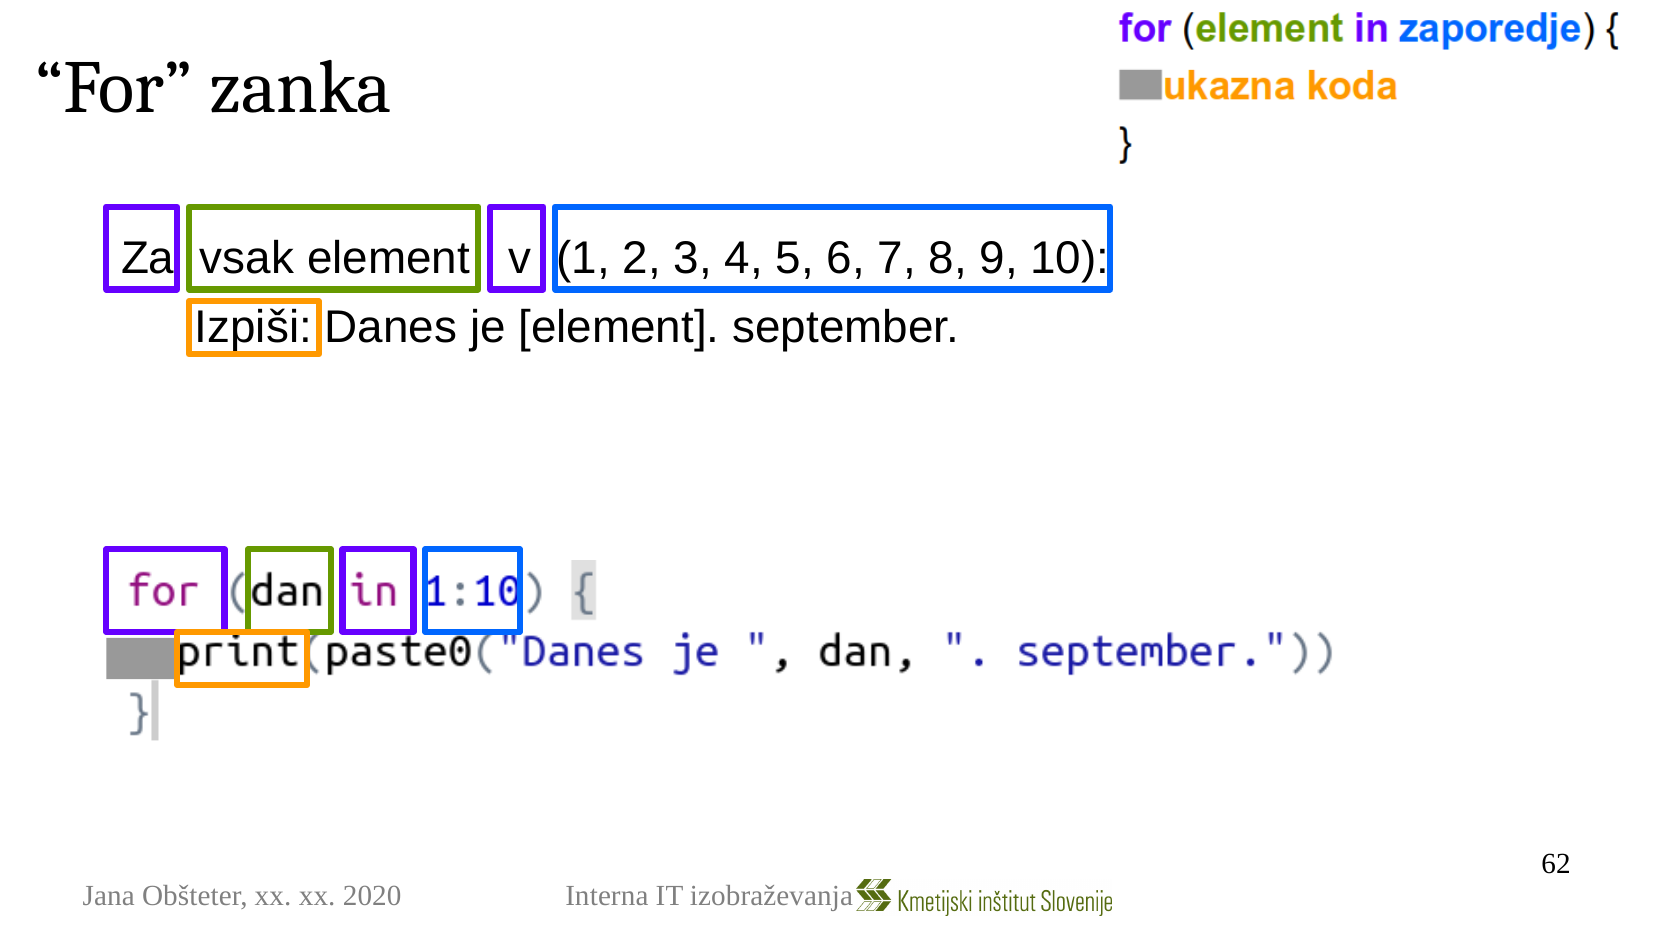

# “For” zanka
Za vsak element v (1, 2, 3, 4, 5, 6, 7, 8, 9, 10):
	Izpiši: Danes je [element]. september.
62